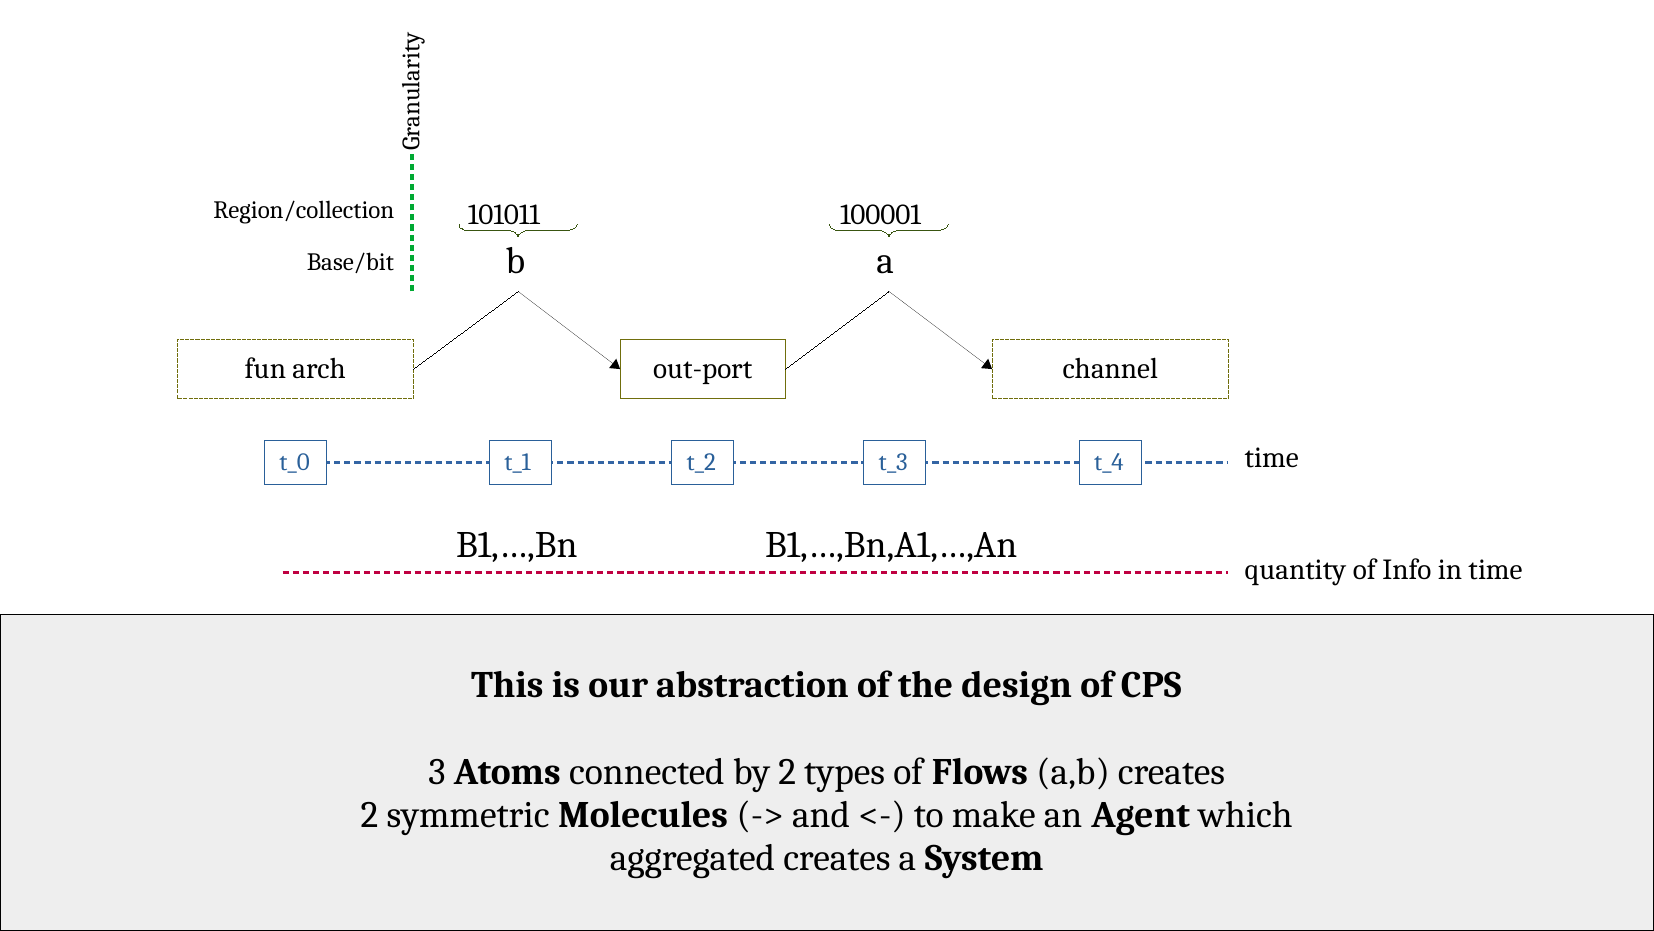

Granularity
Region/collection
101011
b
100001
a
Base/bit
fun arch
out-port
channel
time
t_0
t_1
t_2
t_3
t_4
B1,…,Bn
B1,…,Bn,A1,…,An
quantity of Info in time
This is our abstraction of the design of CPS
3 Atoms connected by 2 types of Flows (a,b) creates
2 symmetric Molecules (-> and <-) to make an Agent which
aggregated creates a System